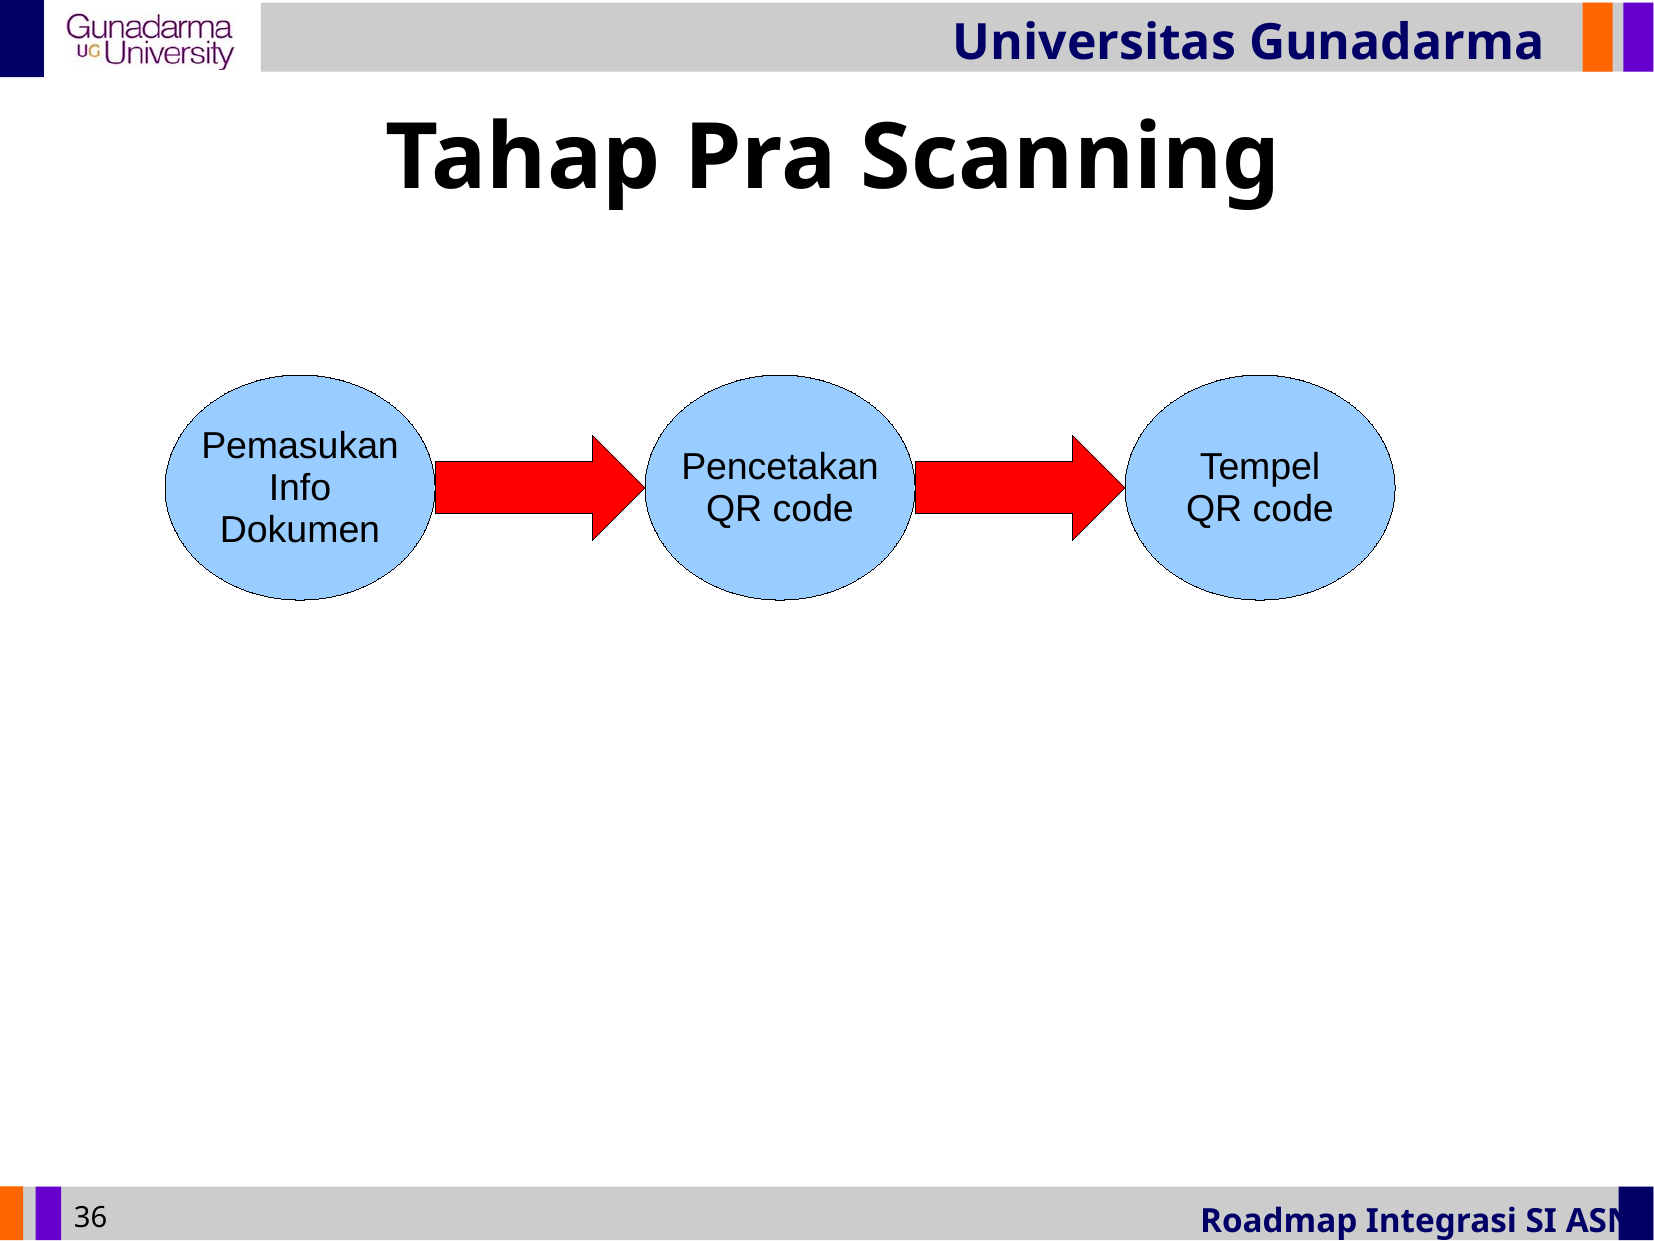

# Tahap Pra Scanning
Pemasukan
Info
Dokumen
Pemasukan
Info
Dokumen
Pencetakan
QR code
Tempel
QR code